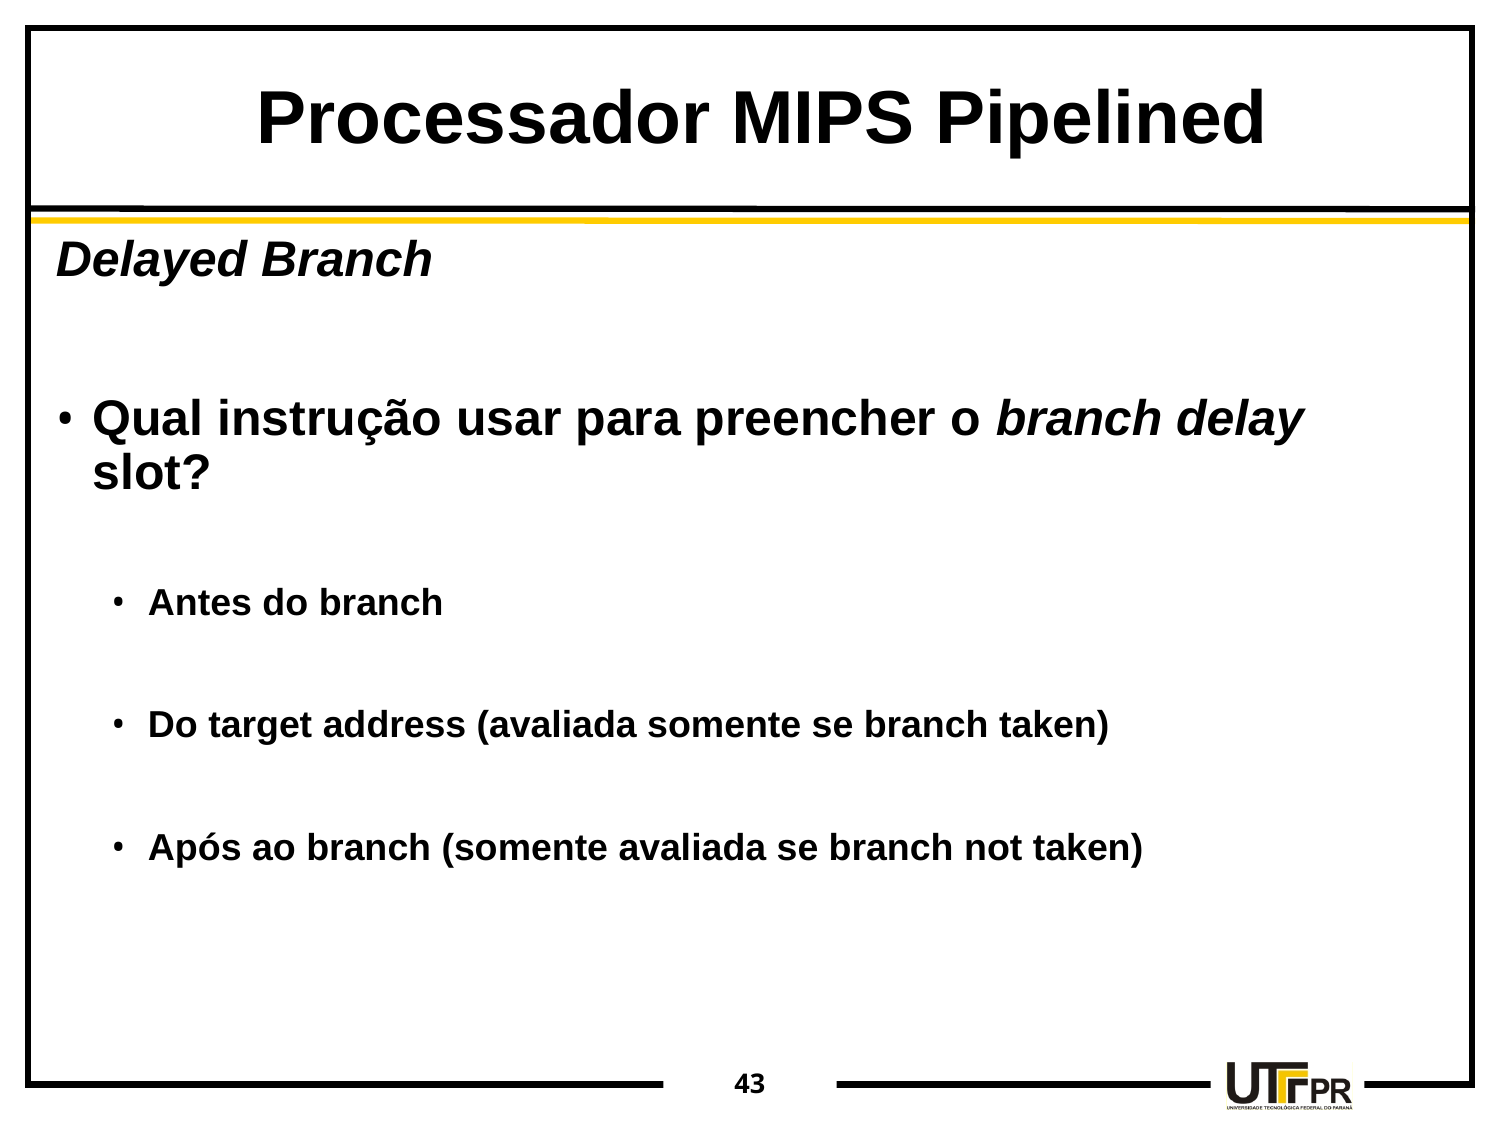

Processador MIPS Pipelined
# Delayed Branch
Qual instrução usar para preencher o branch delay slot?
Antes do branch
Do target address (avaliada somente se branch taken)
Após ao branch (somente avaliada se branch not taken)